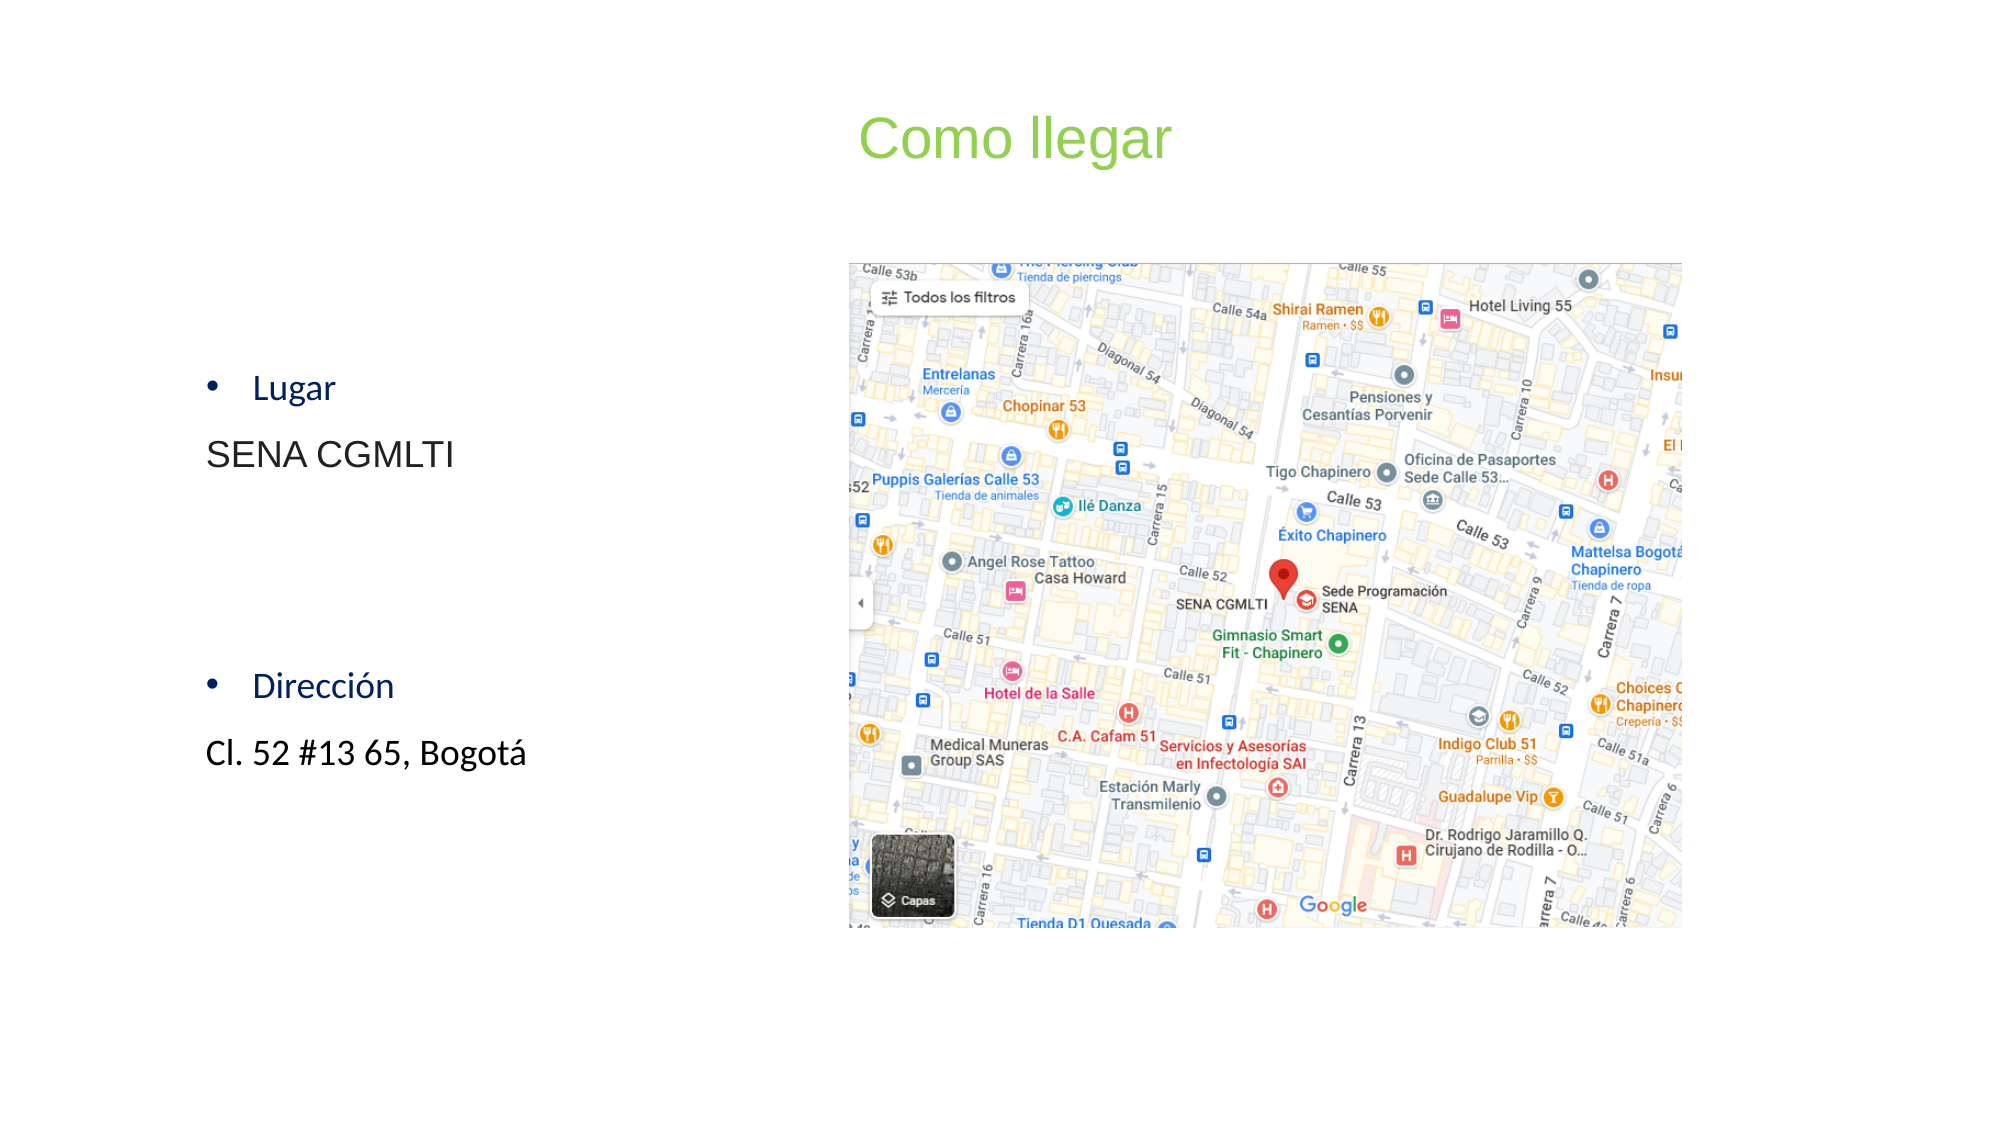

Como llegar
Lugar
SENA CGMLTI
Dirección
Cl. 52 #13 65, Bogotá